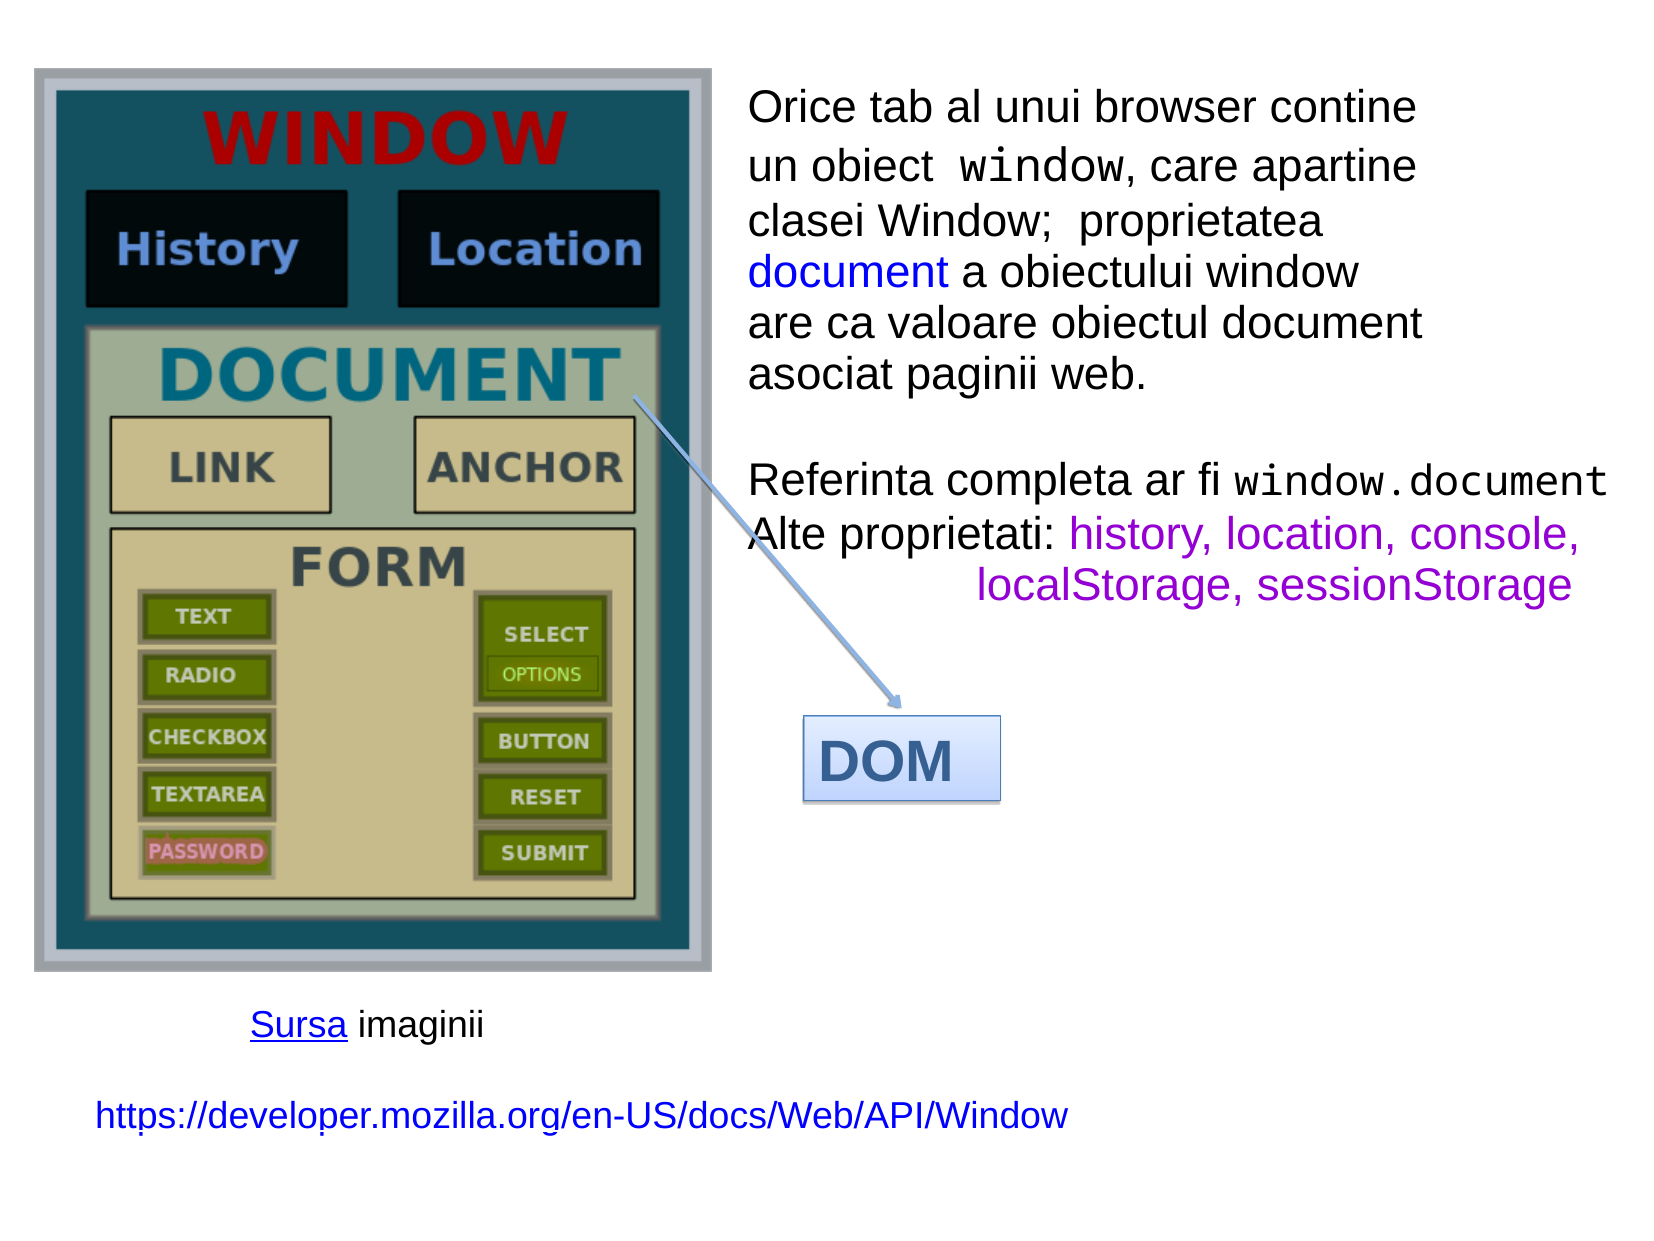

Orice tab al unui browser contine
un obiect window, care apartine
clasei Window; proprietatea
document a obiectului window
are ca valoare obiectul document
asociat paginii web.
Referinta completa ar fi window.document
Alte proprietati: history, location, console, localStorage, sessionStorage
DOM
Sursa imaginii
https://developer.mozilla.org/en-US/docs/Web/API/Window